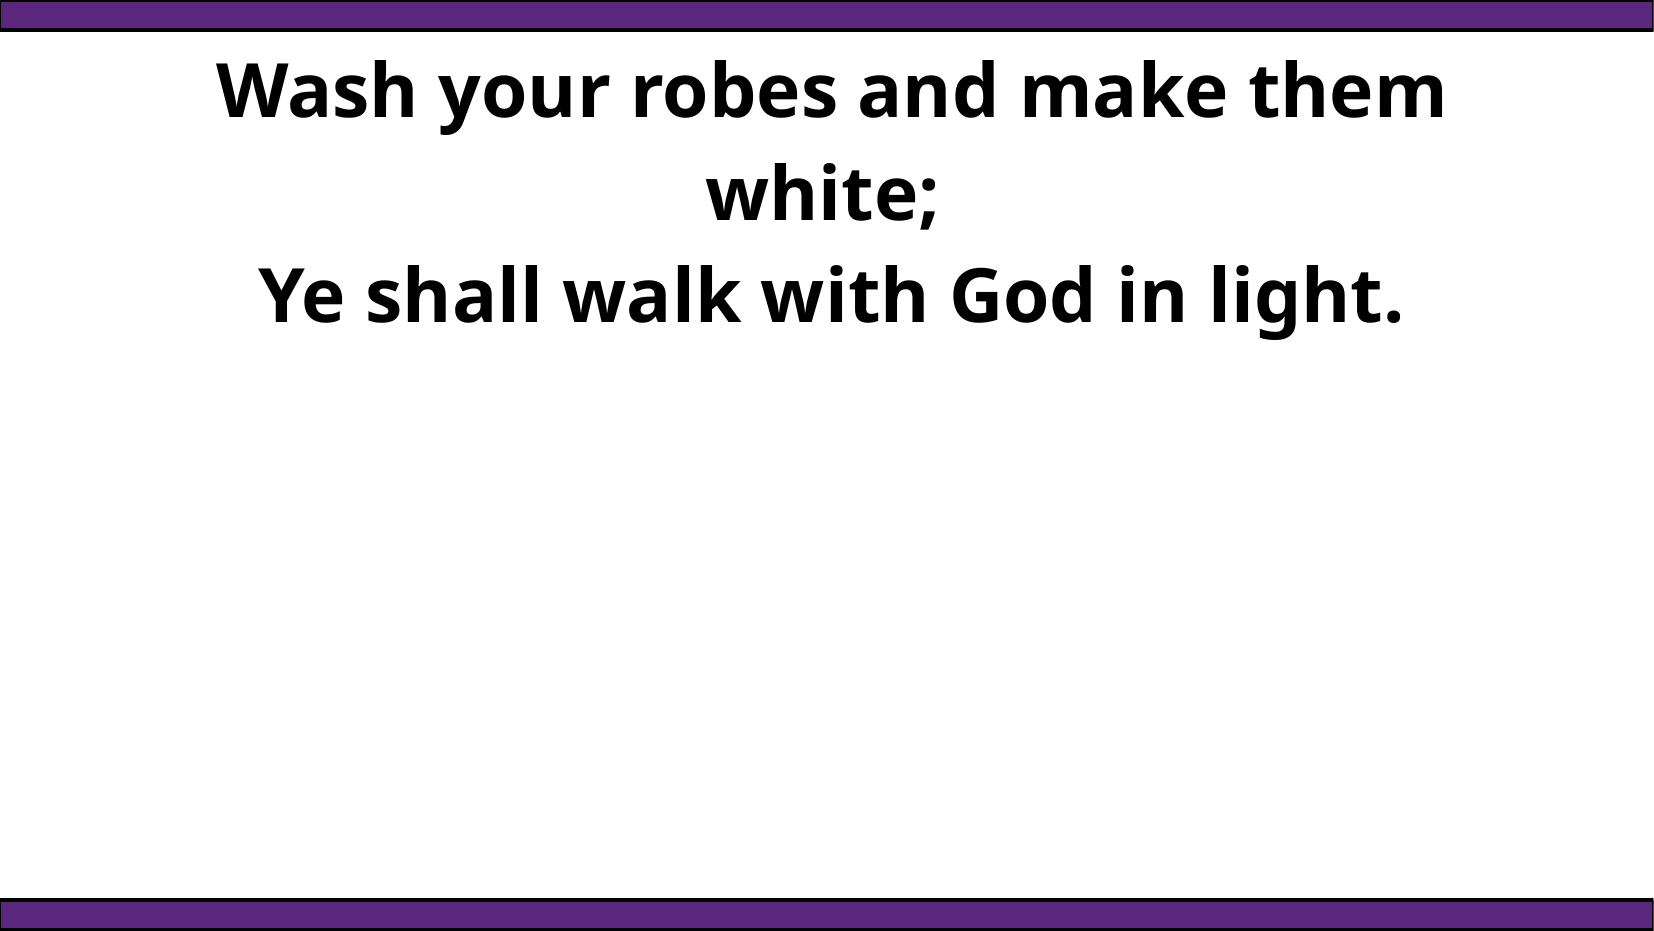

Wash your robes and make them white;
Ye shall walk with God in light.